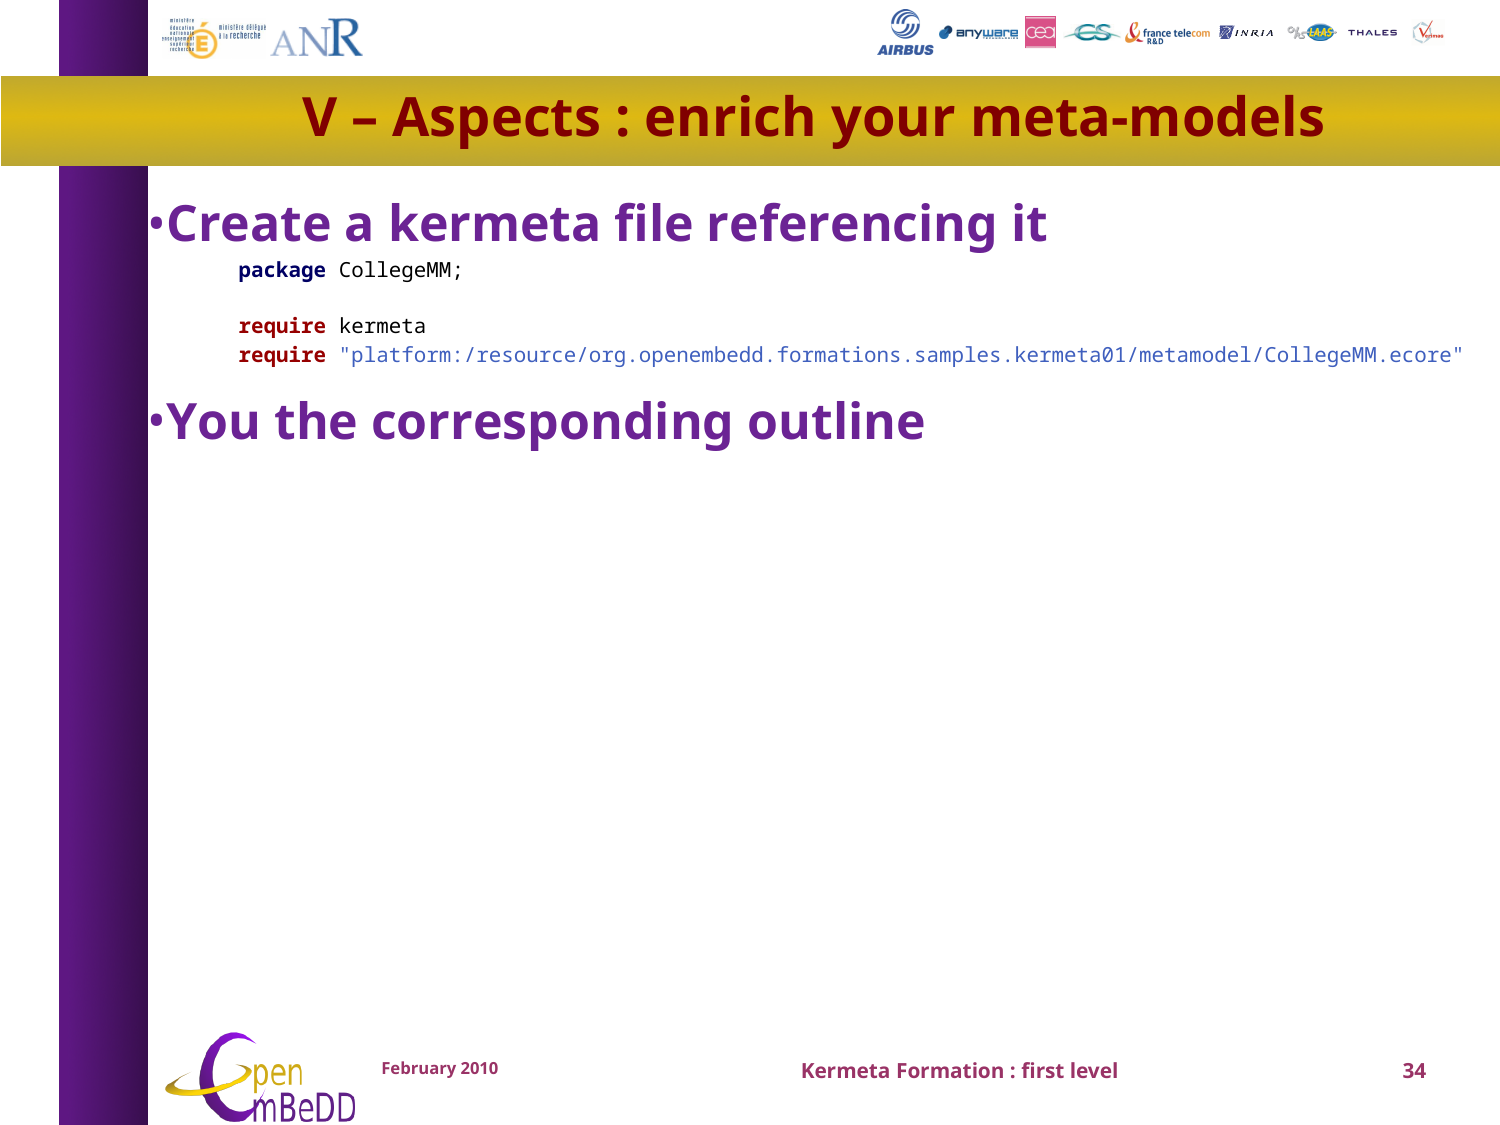

# V – Aspects : enrich your meta-models
Create a kermeta file referencing it
You the corresponding outline
package CollegeMM;
require kermeta
require "platform:/resource/org.openembedd.formations.samples.kermeta01/metamodel/CollegeMM.ecore"
Kermeta Formation : first level
February 2010